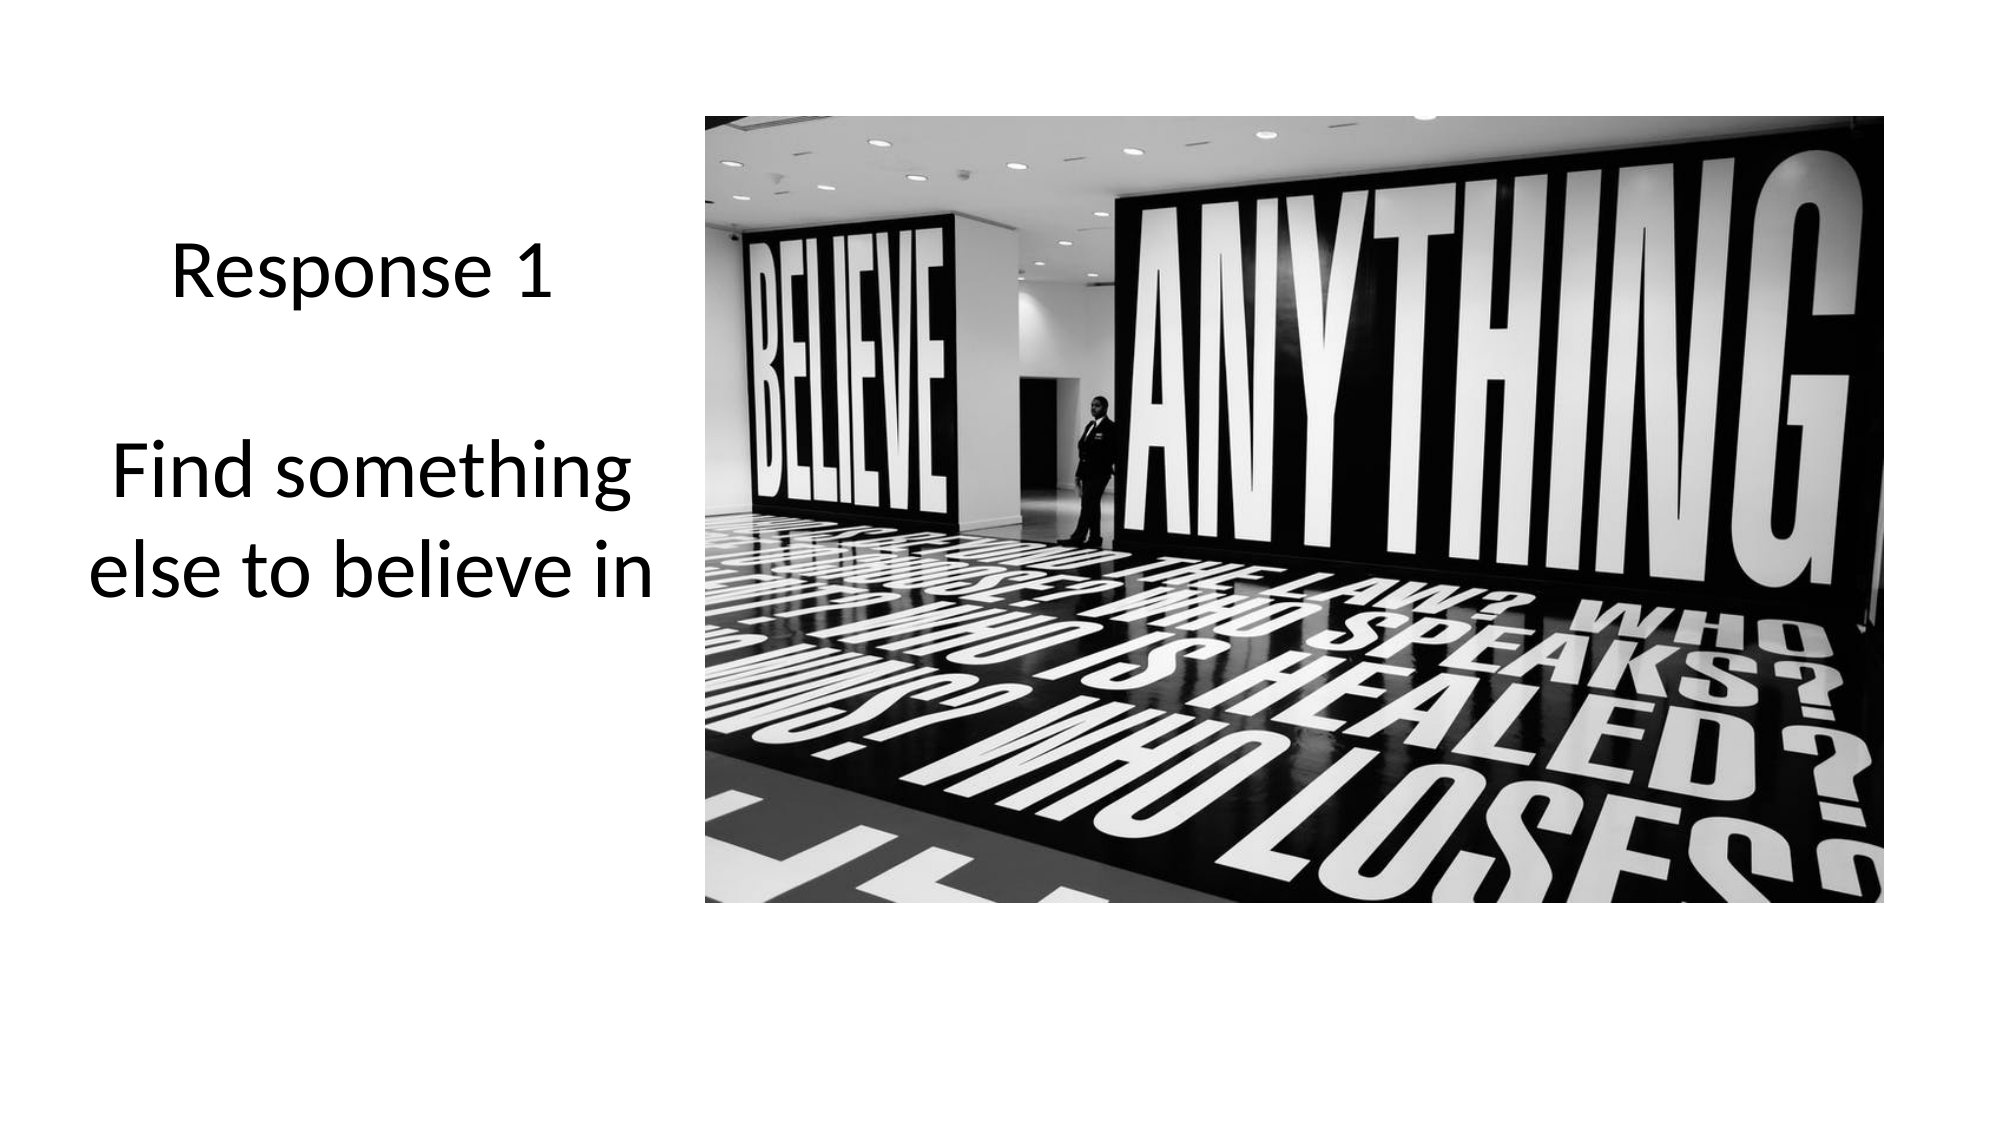

Response 1
Find something else to believe in